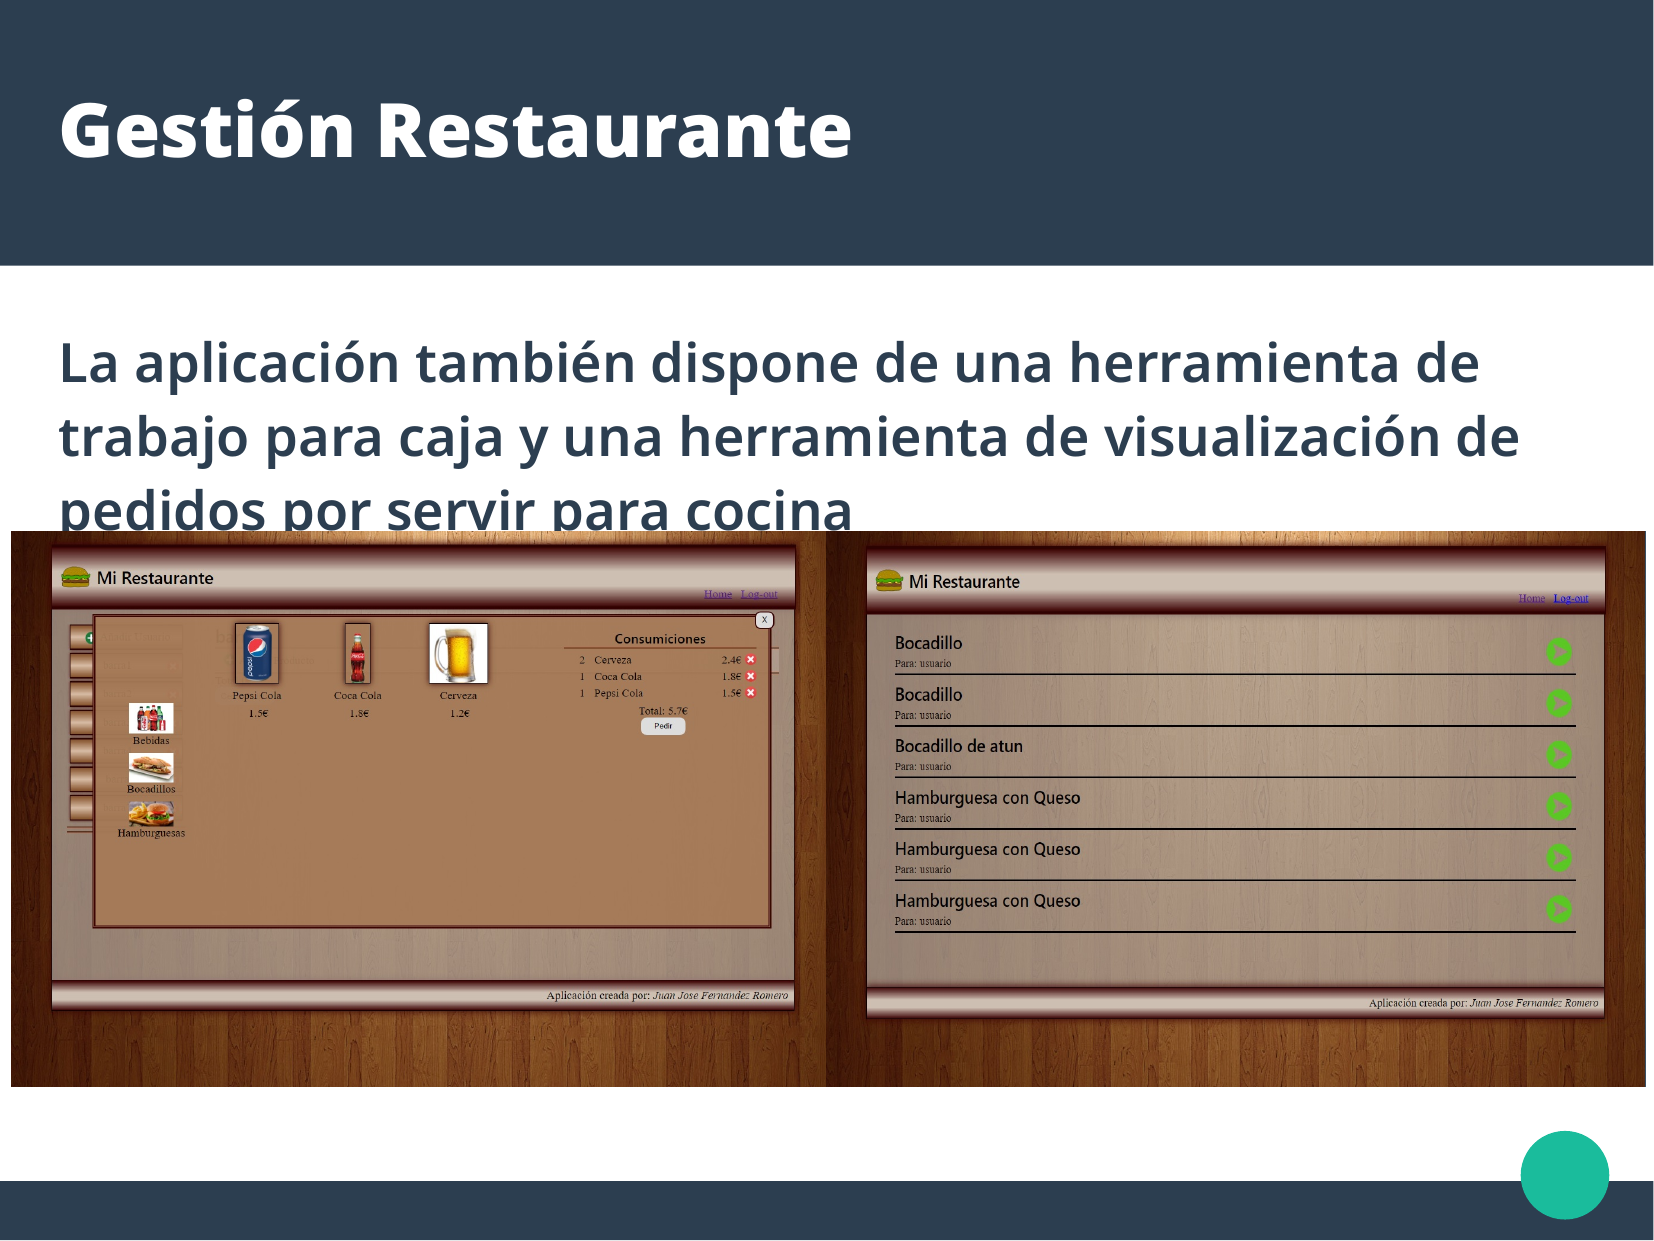

# Gestión Restaurante
La aplicación también dispone de una herramienta de trabajo para caja y una herramienta de visualización de pedidos por servir para cocina